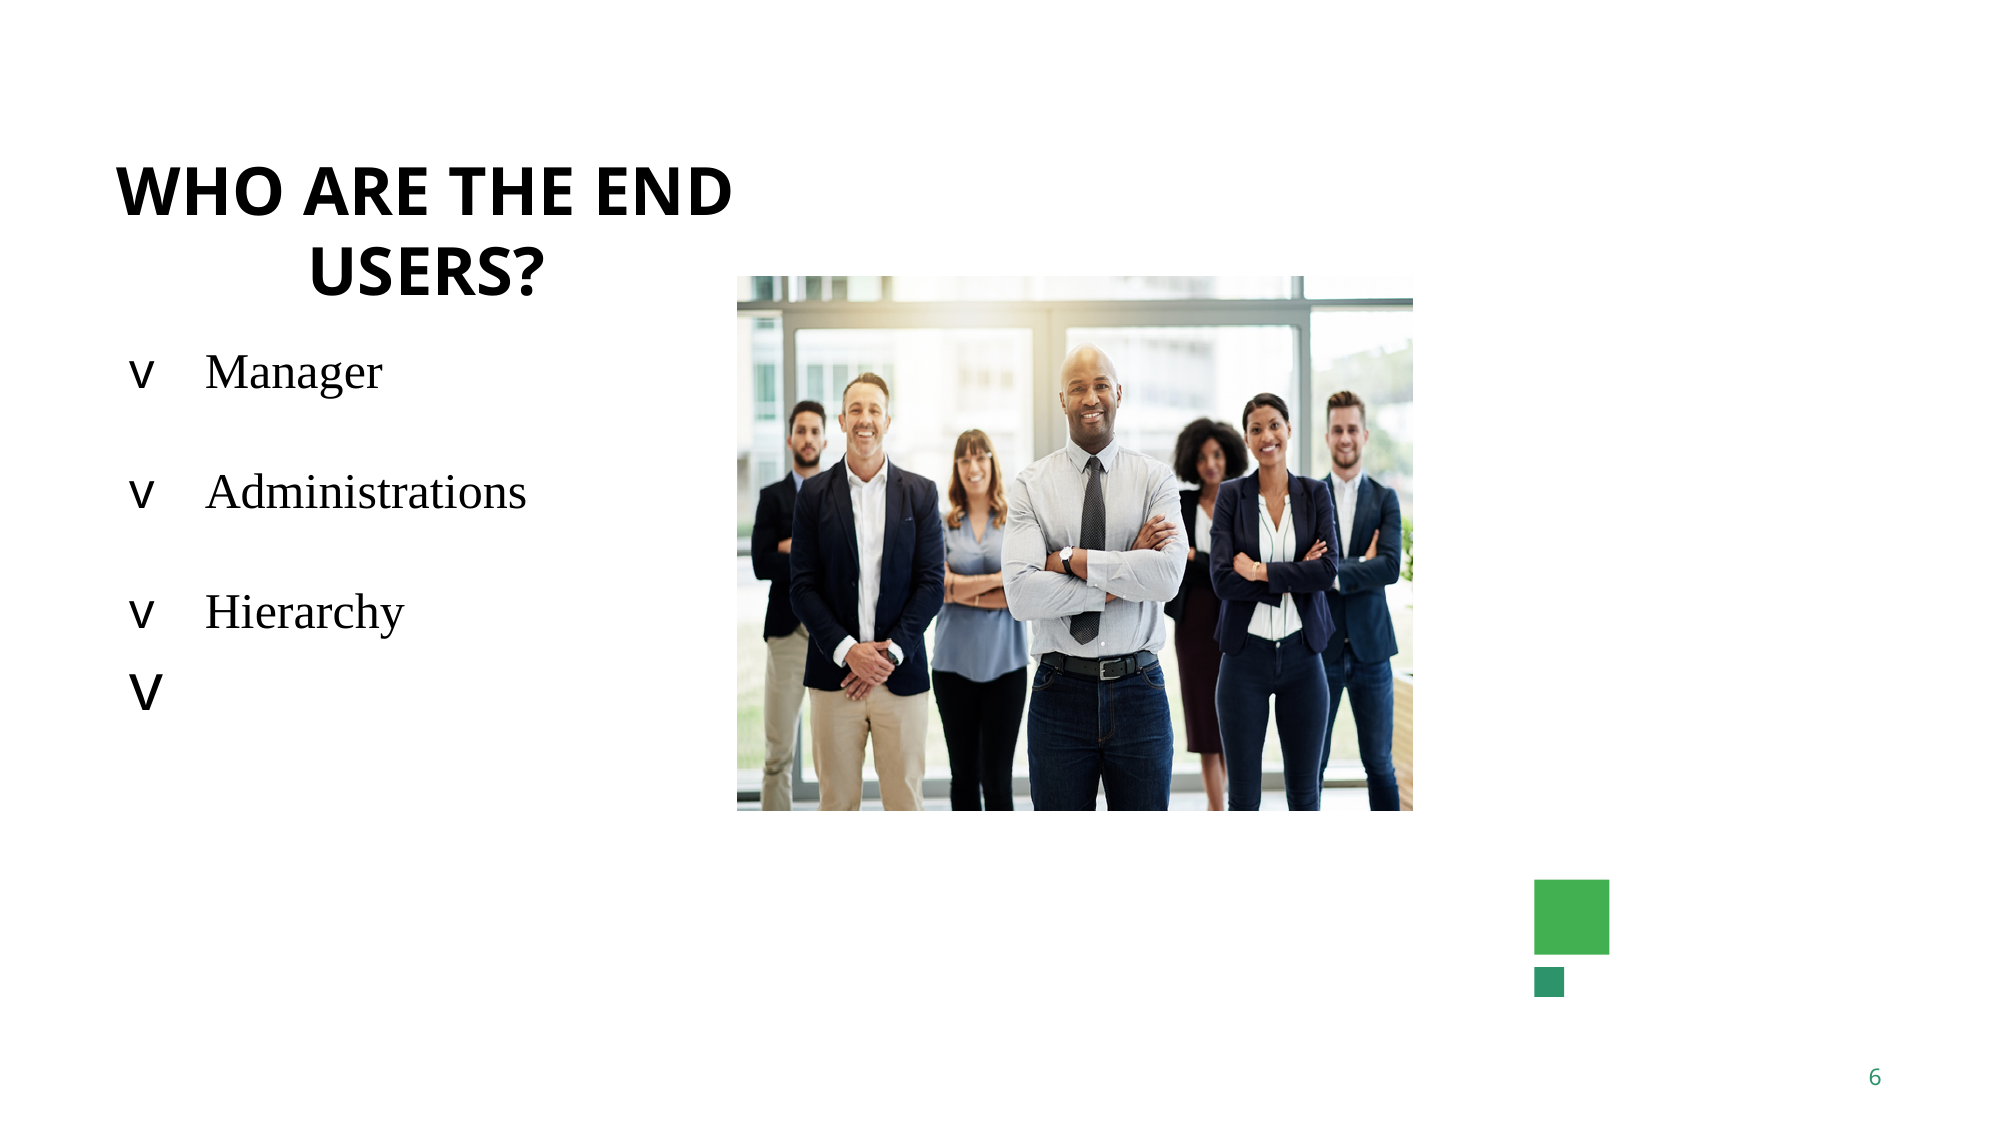

# WHO ARE THE END USERS?
Manager
Administrations
Hierarchy